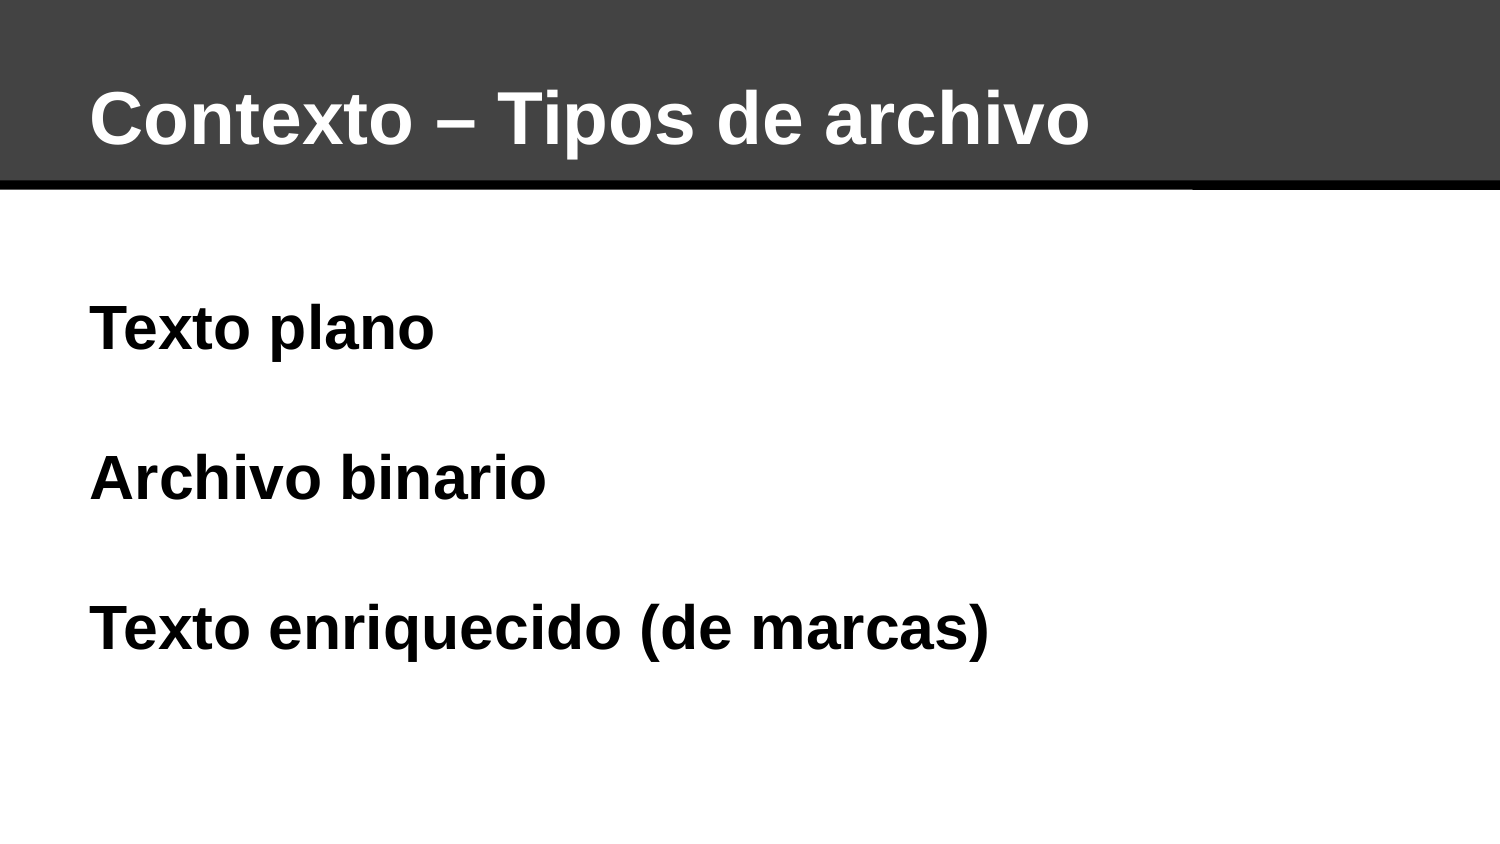

Contexto – Tipos de archivo
Texto plano
Archivo binario
Texto enriquecido (de marcas)